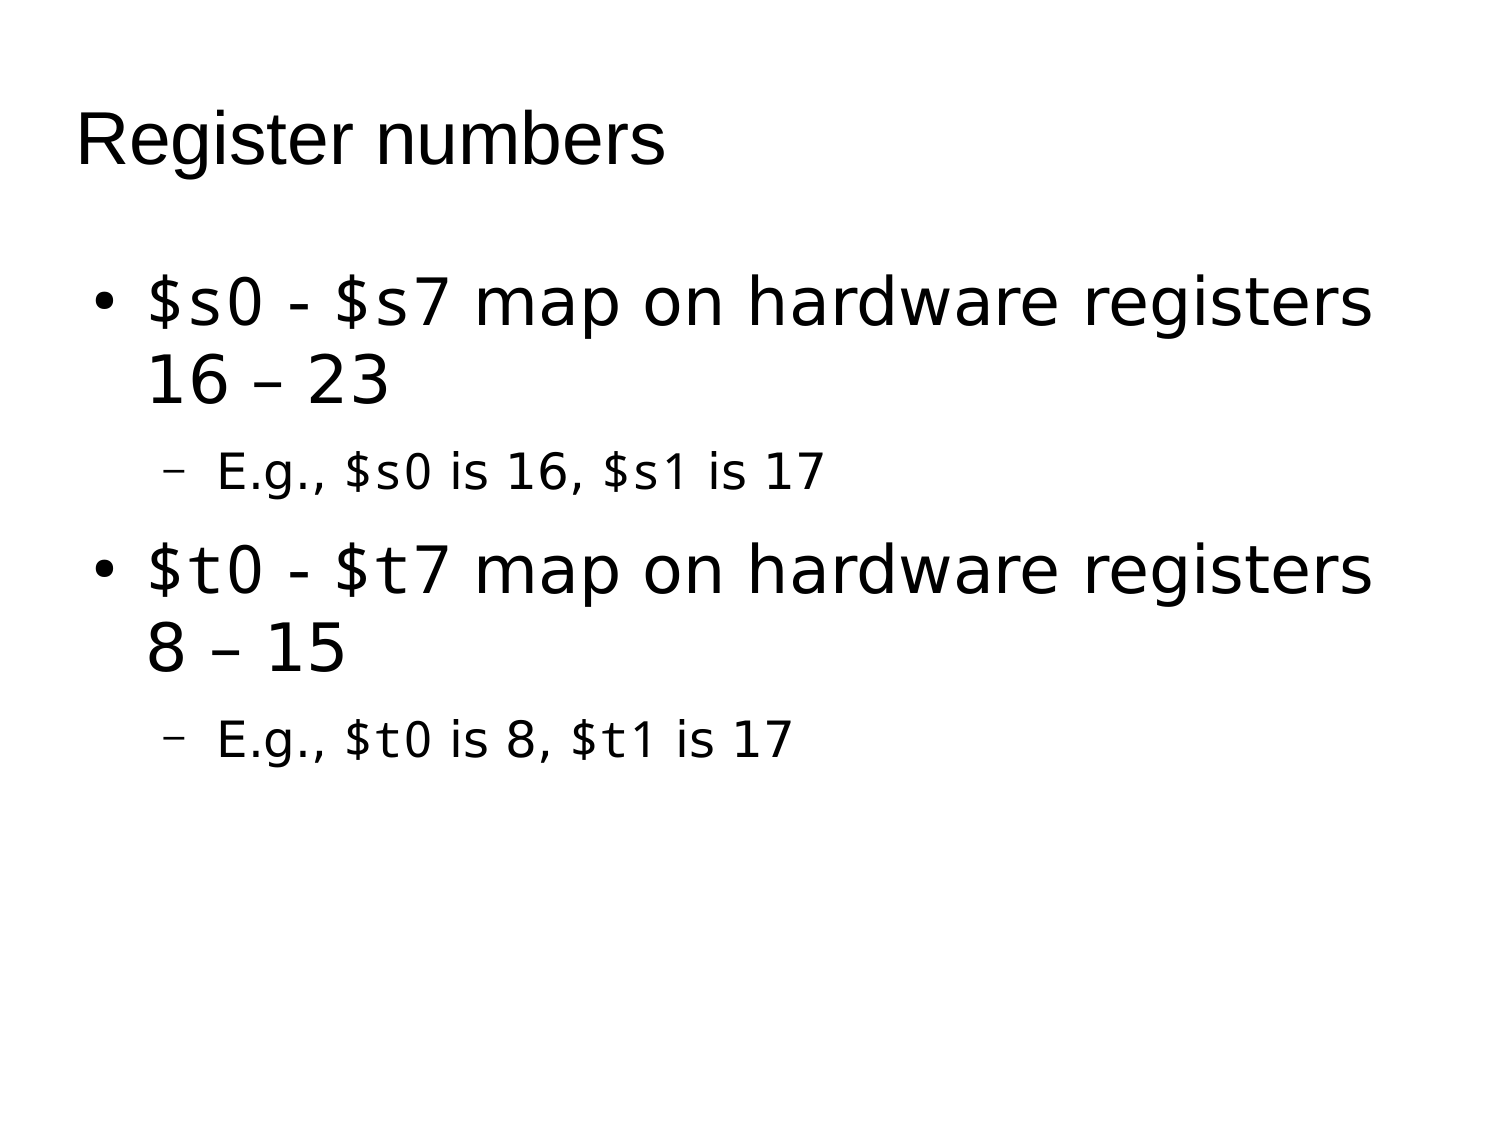

# Register numbers
$s0 - $s7 map on hardware registers 16 – 23
E.g., $s0 is 16, $s1 is 17
$t0 - $t7 map on hardware registers 8 – 15
E.g., $t0 is 8, $t1 is 17